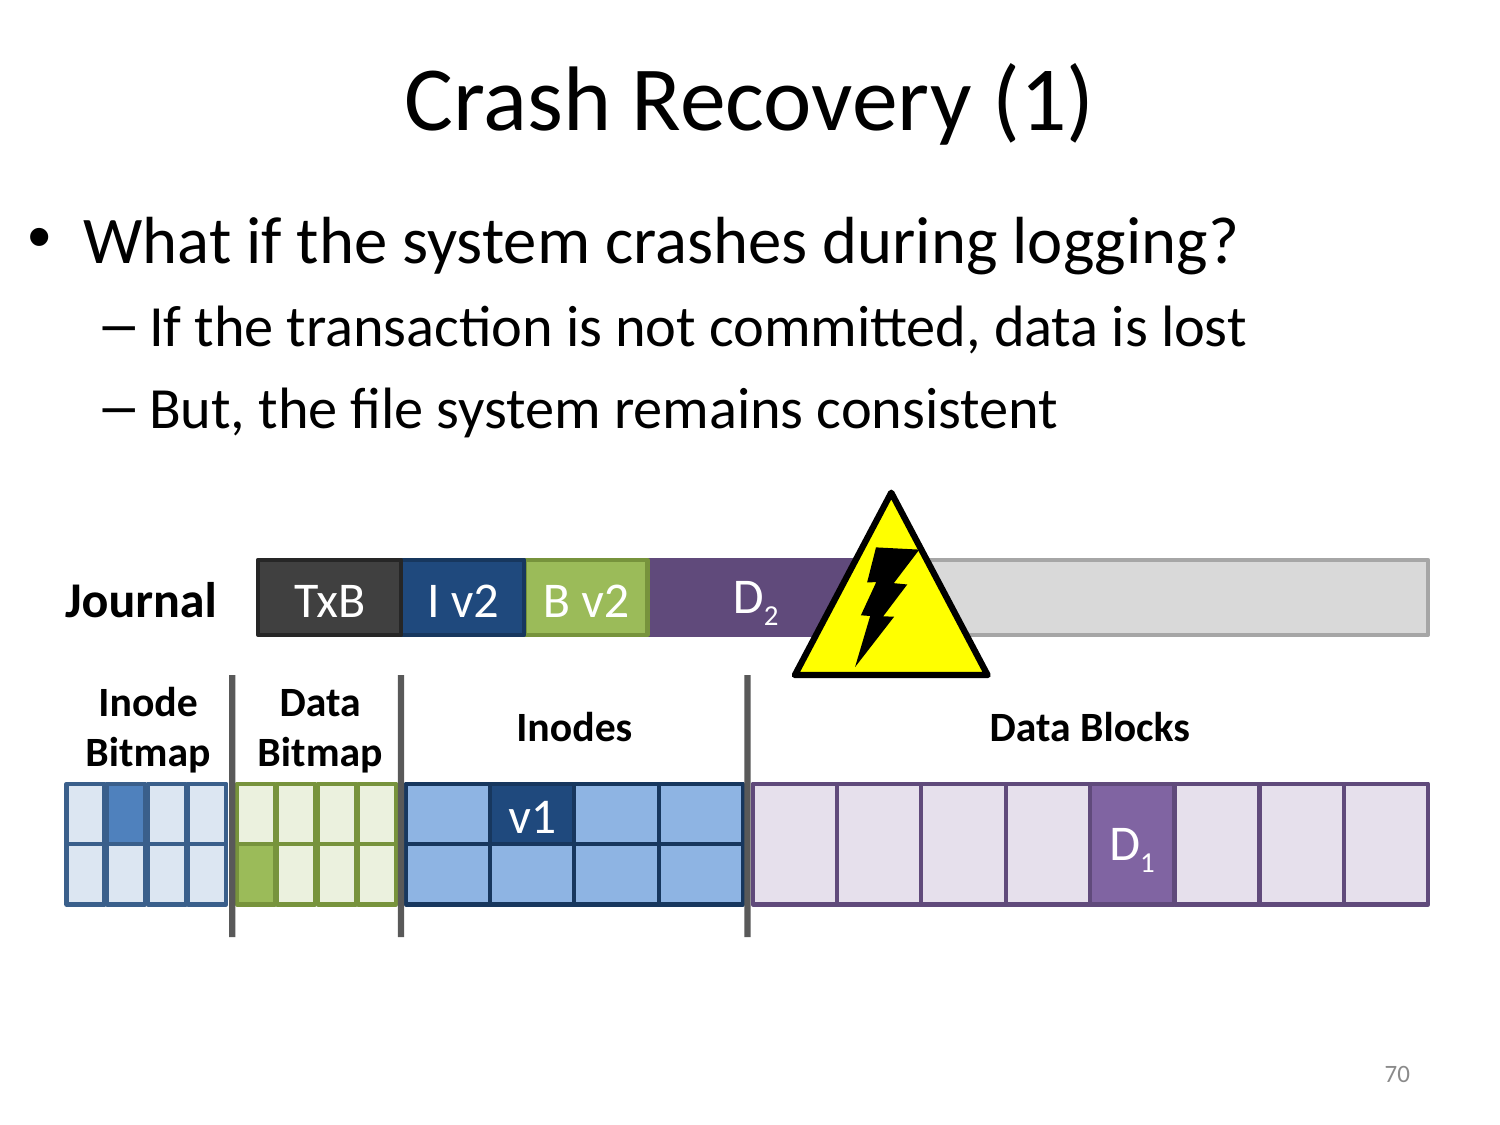

# Crash Recovery (1)
What if the system crashes during logging?
If the transaction is not committed, data is lost
But, the file system remains consistent
Journal
TxB
I v2
B v2
D2
Inode
Bitmap
Data
Bitmap
Inodes
Data Blocks
v1
D1